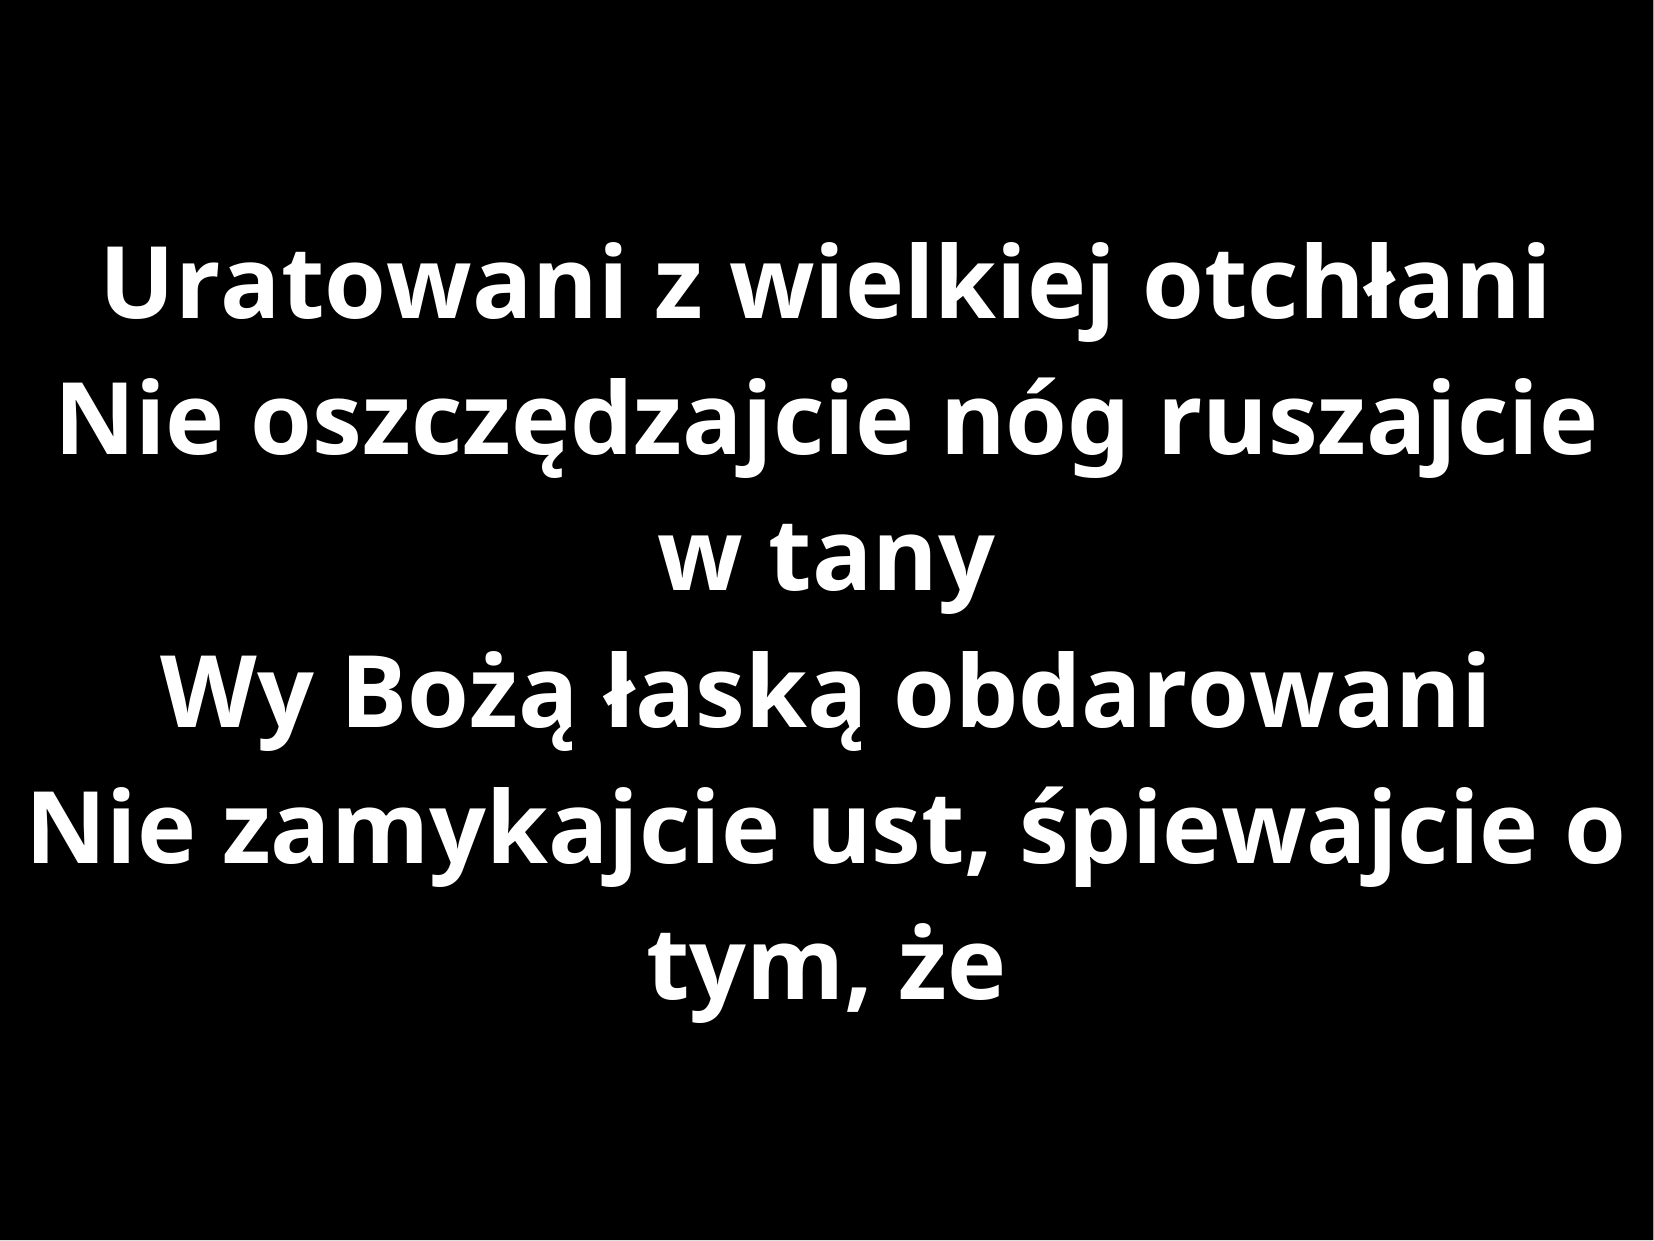

# Uratowani z wielkiej otchłani Nie oszczędzajcie nóg ruszajcie w tany Wy Bożą łaską obdarowani Nie zamykajcie ust, śpiewajcie o tym, że